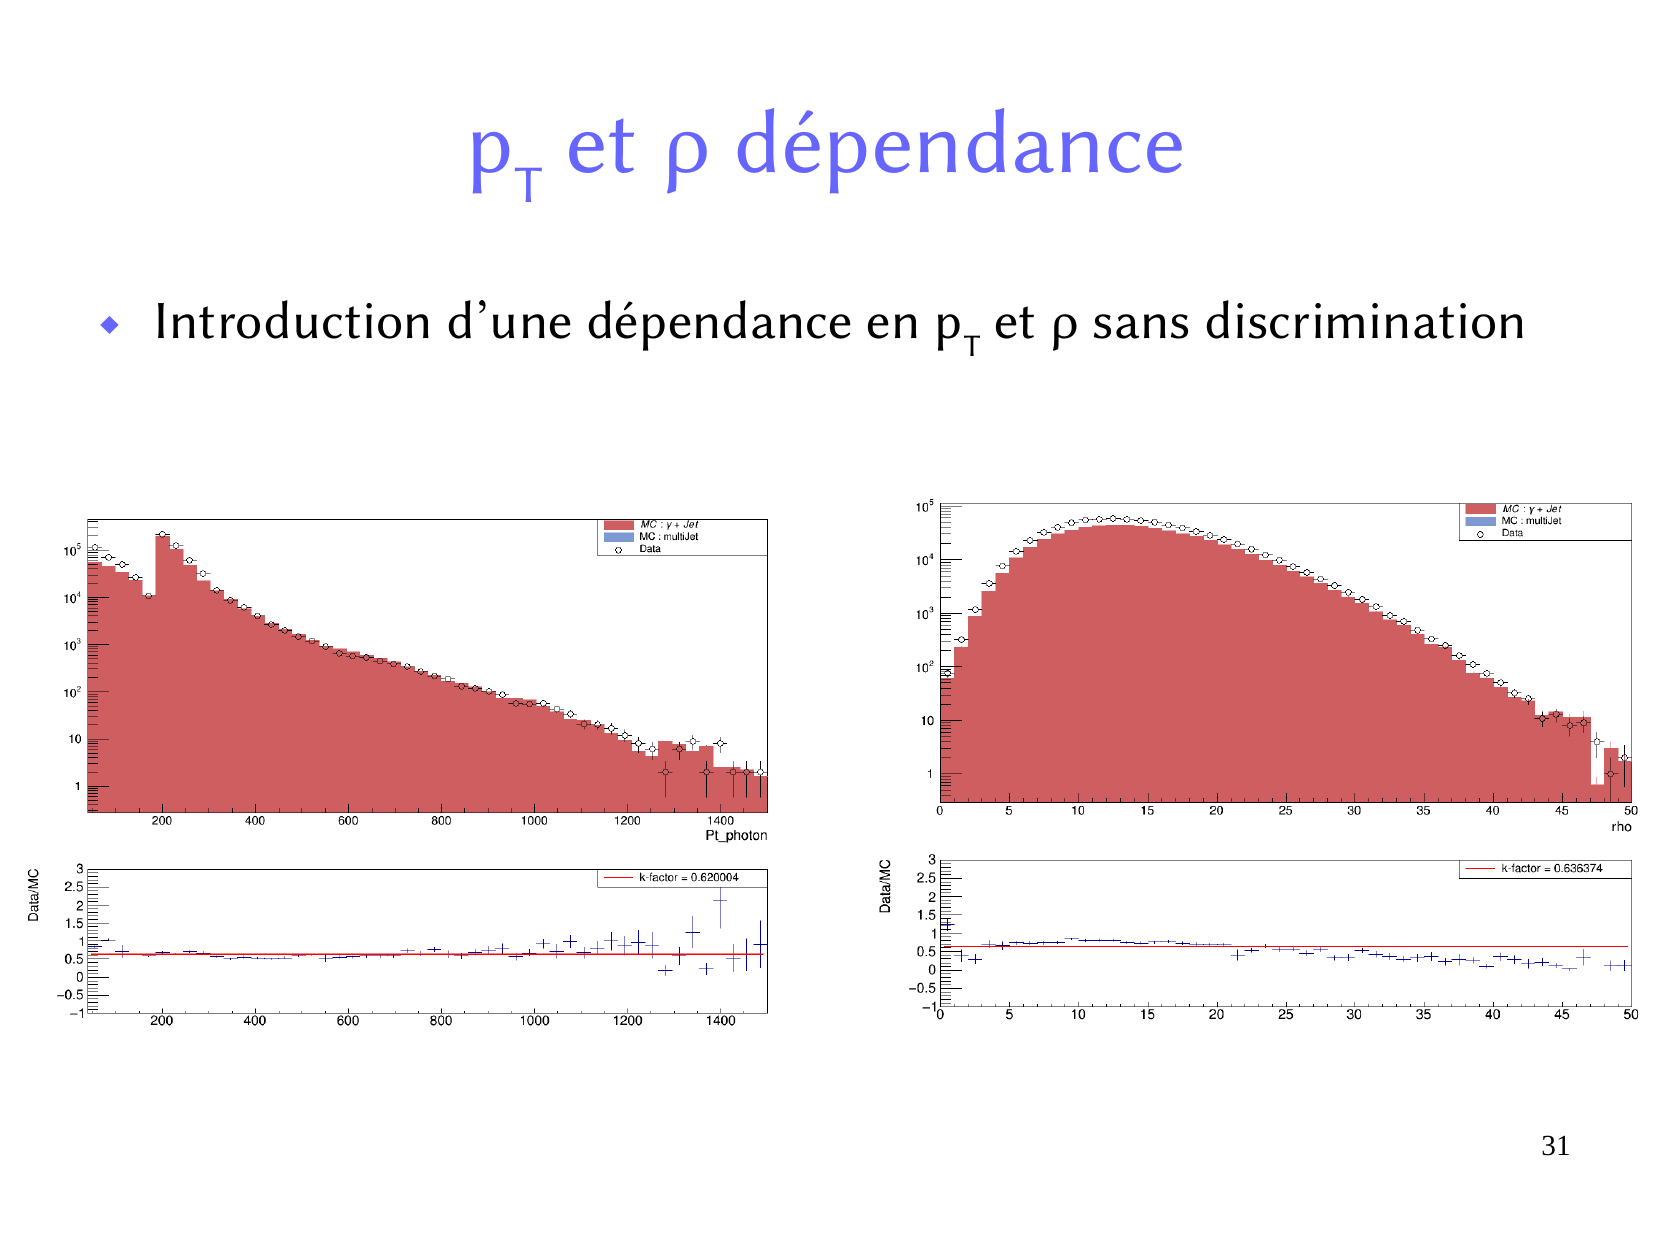

# pT et ρ dépendance
Introduction d’une dépendance en pT et ρ sans discrimination
31